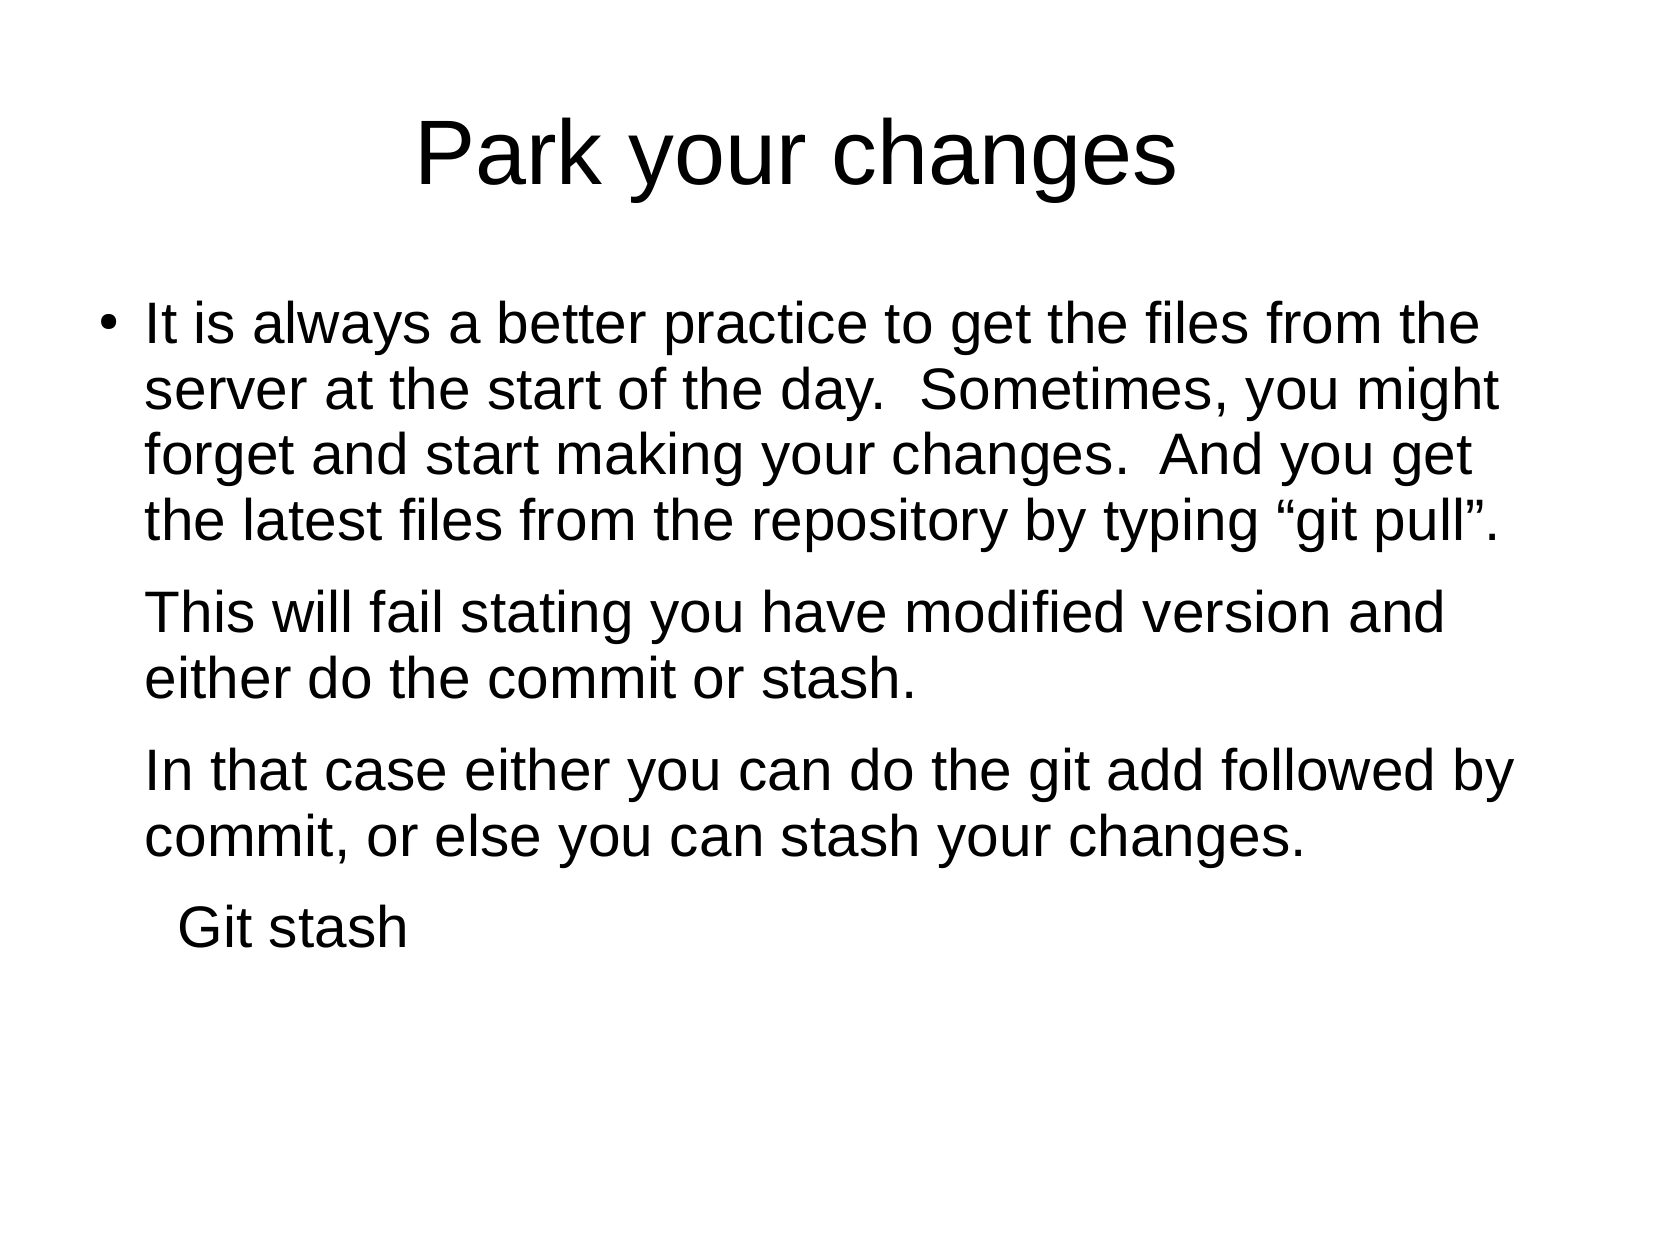

# Park your changes
It is always a better practice to get the files from the server at the start of the day. Sometimes, you might forget and start making your changes. And you get the latest files from the repository by typing “git pull”.
This will fail stating you have modified version and either do the commit or stash.
In that case either you can do the git add followed by commit, or else you can stash your changes.
 Git stash